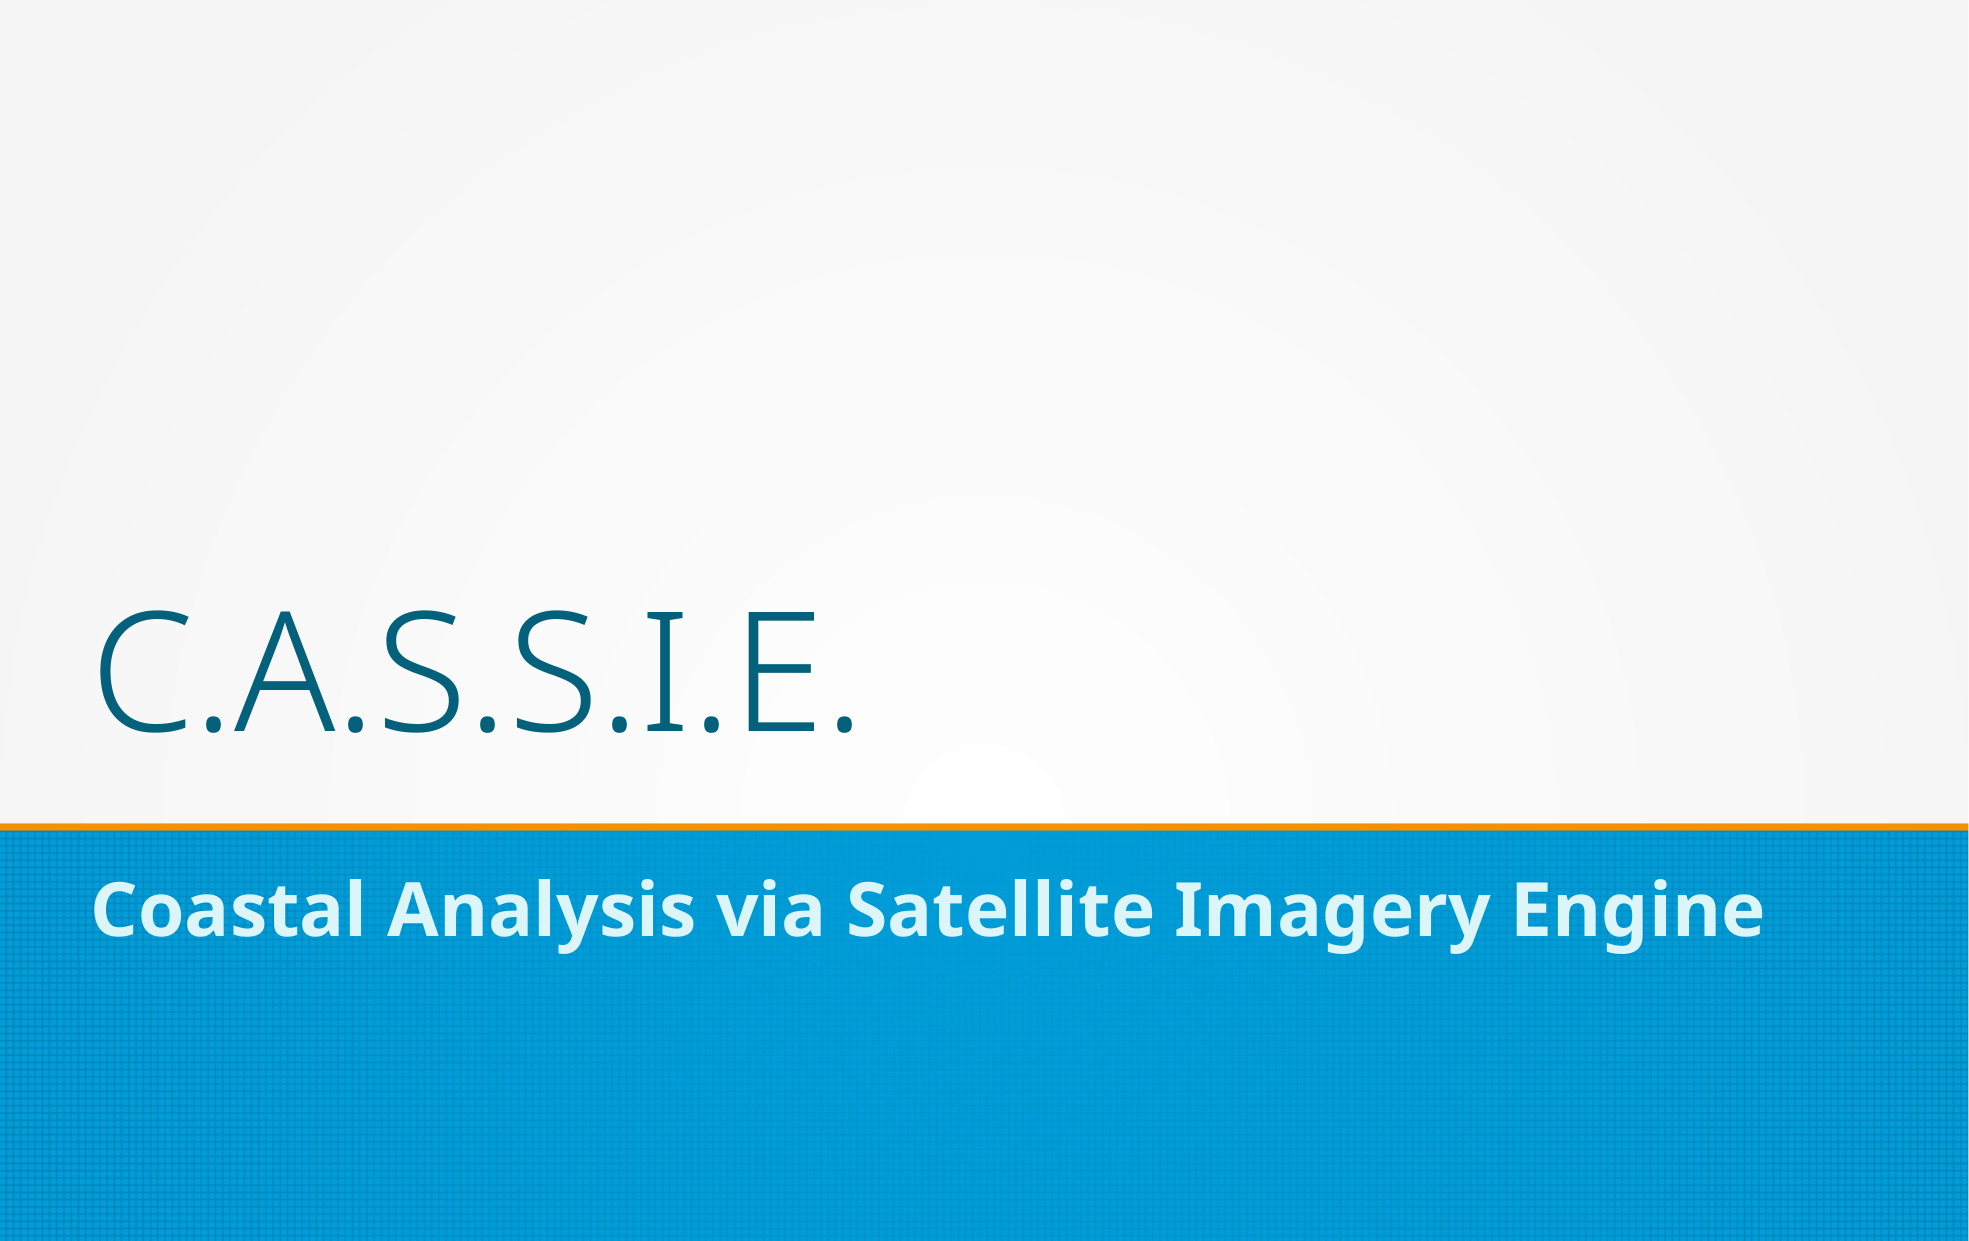

# C.A.S.S.I.E.
Coastal Analysis via Satellite Imagery Engine